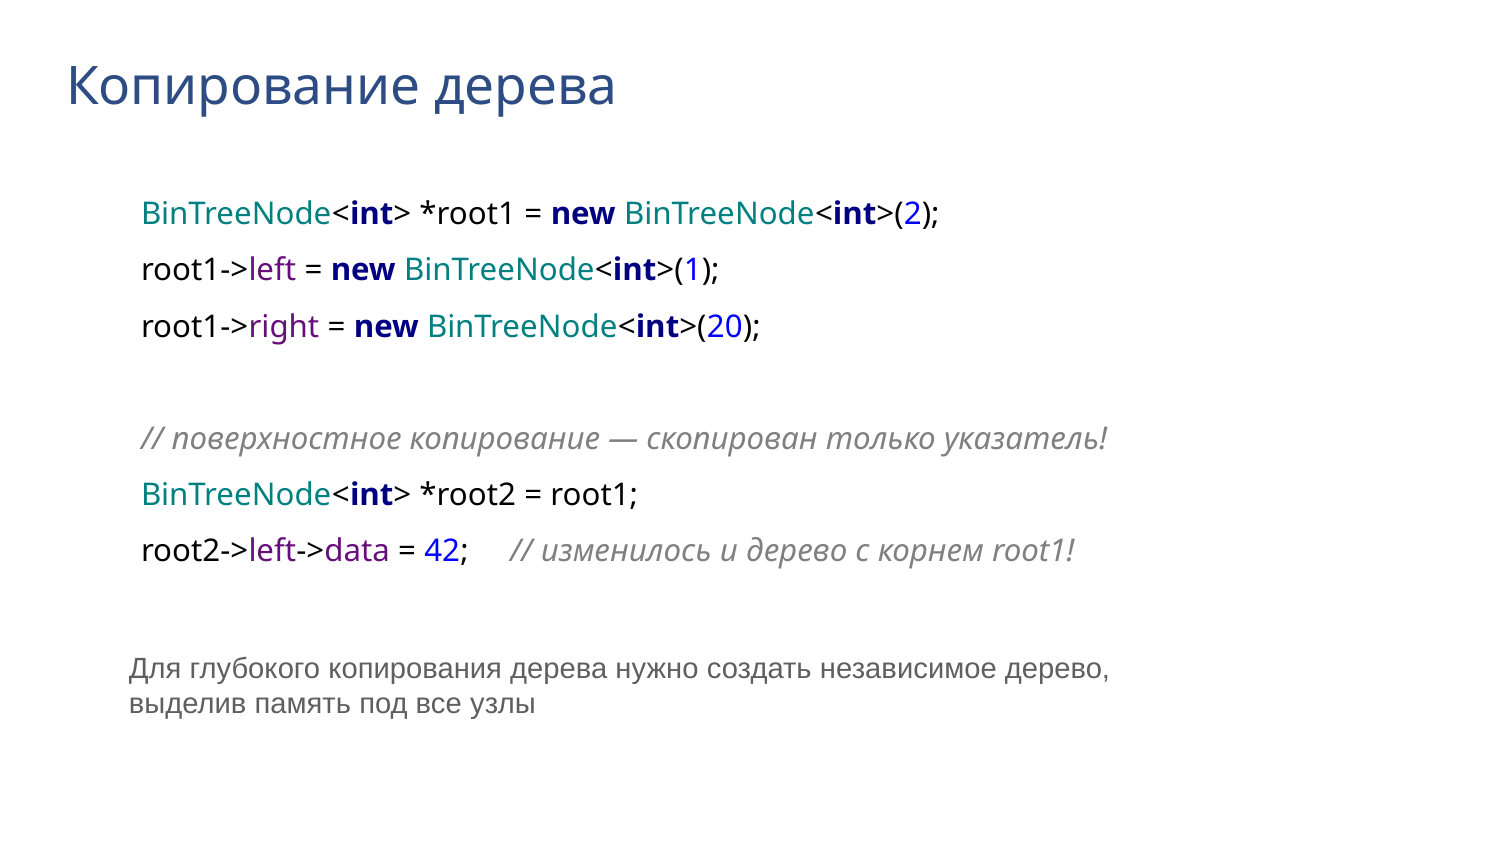

# Копирование дерева
BinTreeNode<int> *root1 = new BinTreeNode<int>(2);
root1->left = new BinTreeNode<int>(1);
root1->right = new BinTreeNode<int>(20);
// поверхностное копирование — скопирован только указатель!
BinTreeNode<int> *root2 = root1;
root2->left->data = 42; // изменилось и дерево с корнем root1!
Для глубокого копирования дерева нужно создать независимое дерево,
выделив память под все узлы